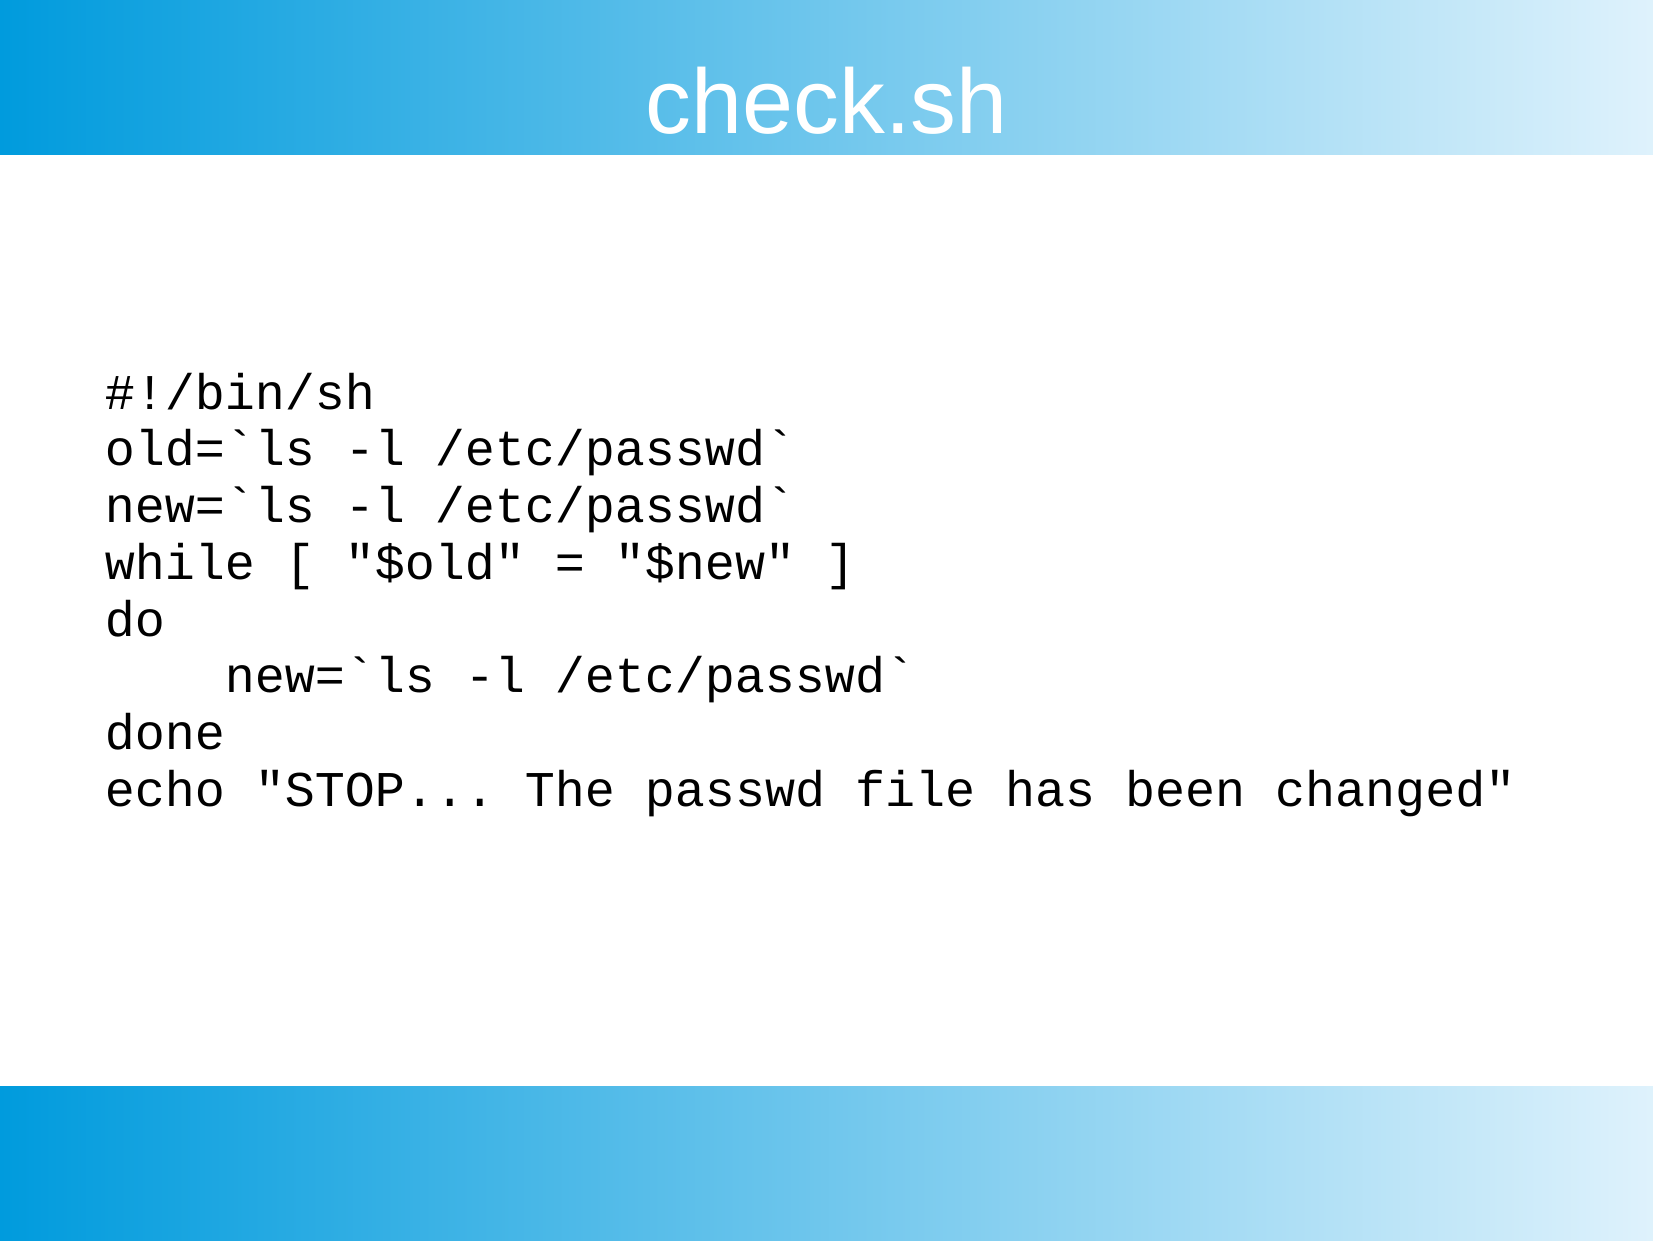

# check.sh
#!/bin/sh
old=`ls -l /etc/passwd`
new=`ls -l /etc/passwd`
while [ "$old" = "$new" ]
do
 new=`ls -l /etc/passwd`
done
echo "STOP... The passwd file has been changed"